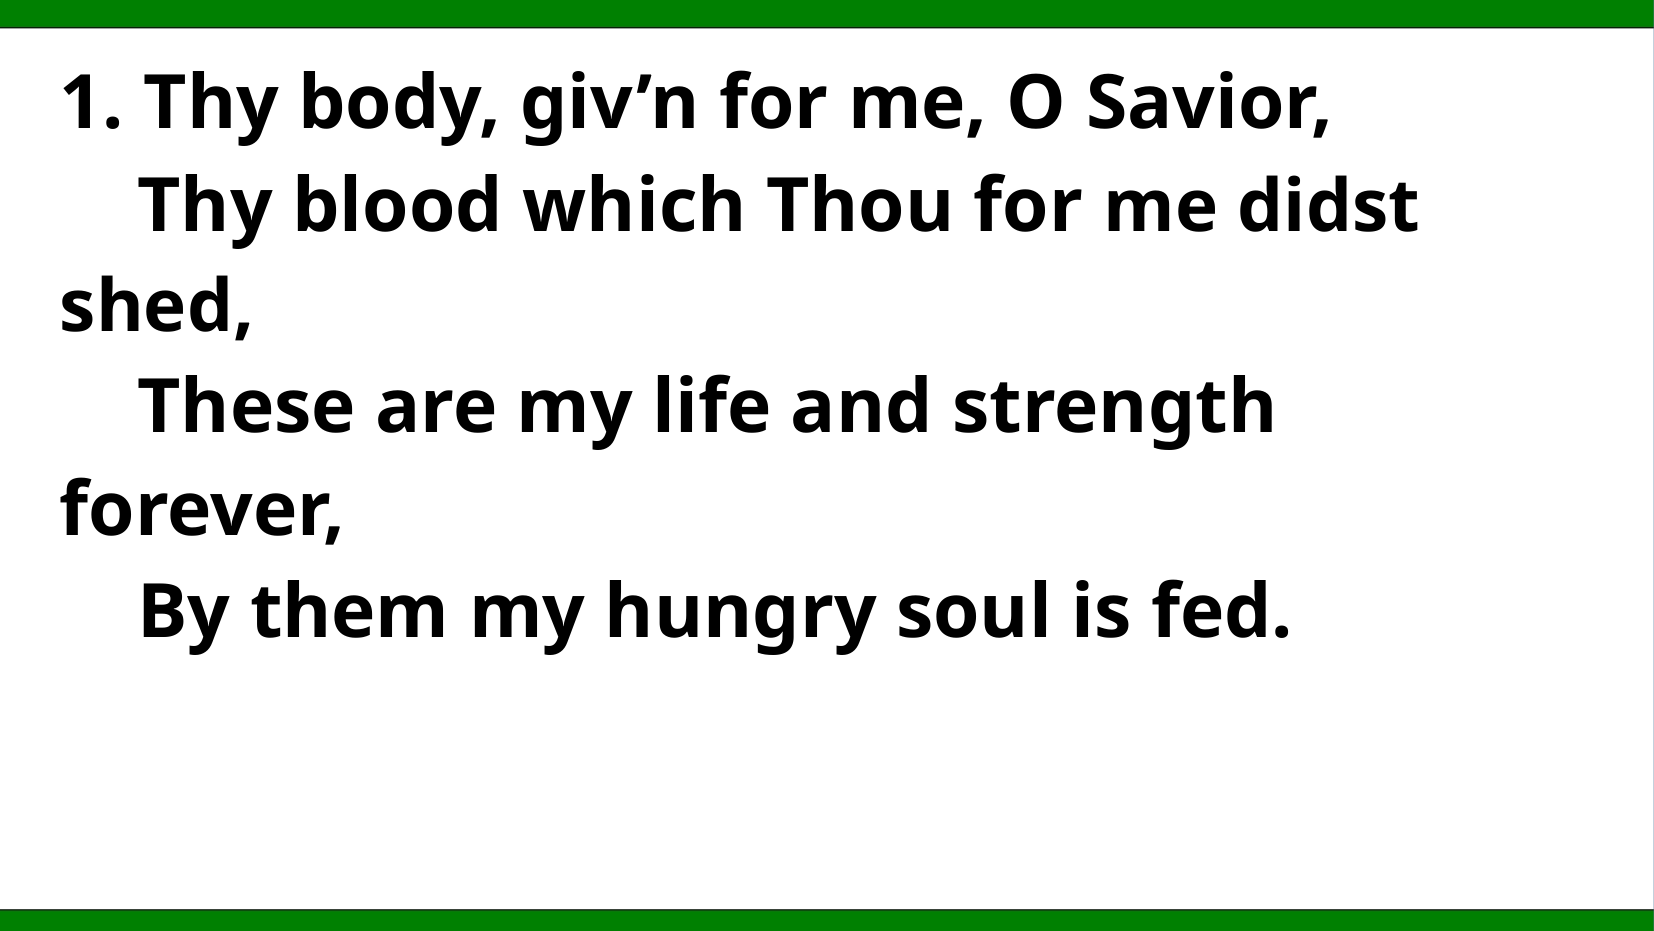

1. Thy body, giv’n for me, O Savior,
 Thy blood which Thou for me didst shed,
 These are my life and strength forever,
 By them my hungry soul is fed.